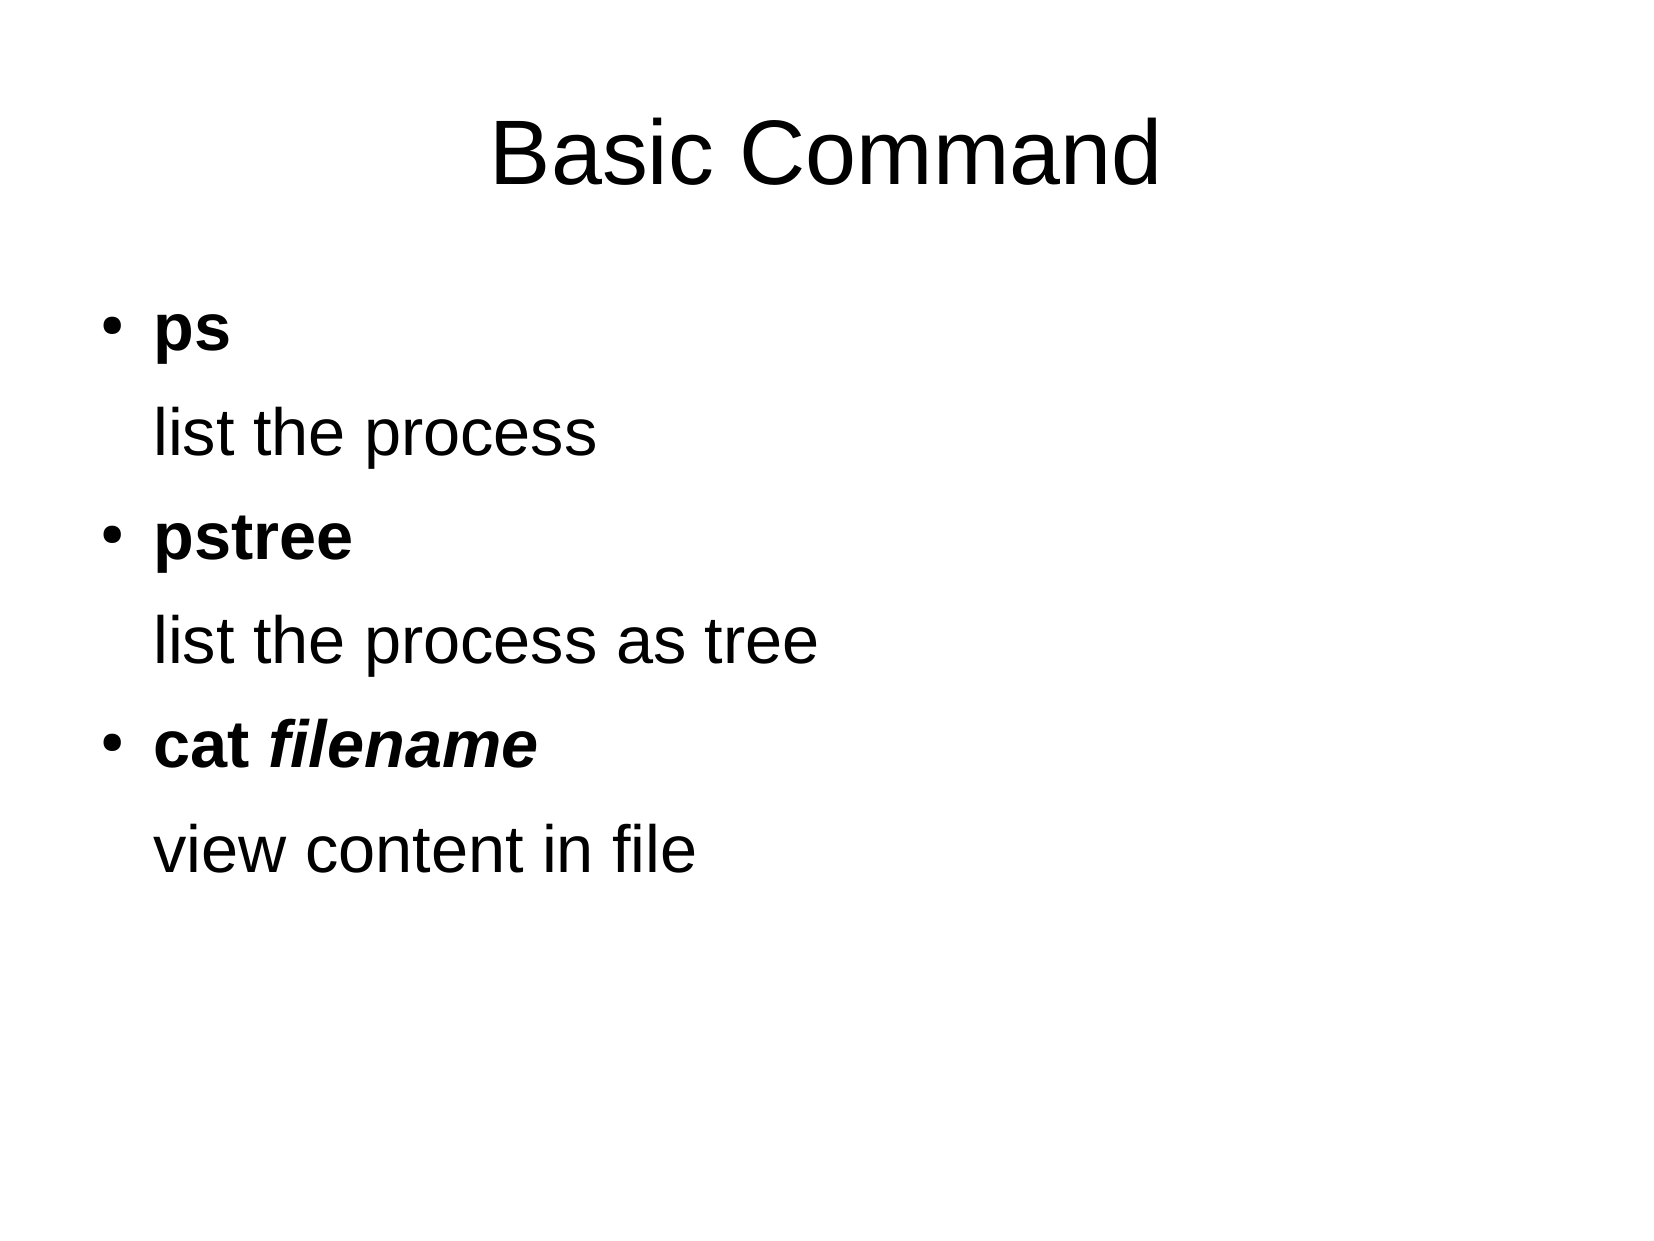

# Basic Command
ps
list the process
pstree
list the process as tree
cat filename
view content in file